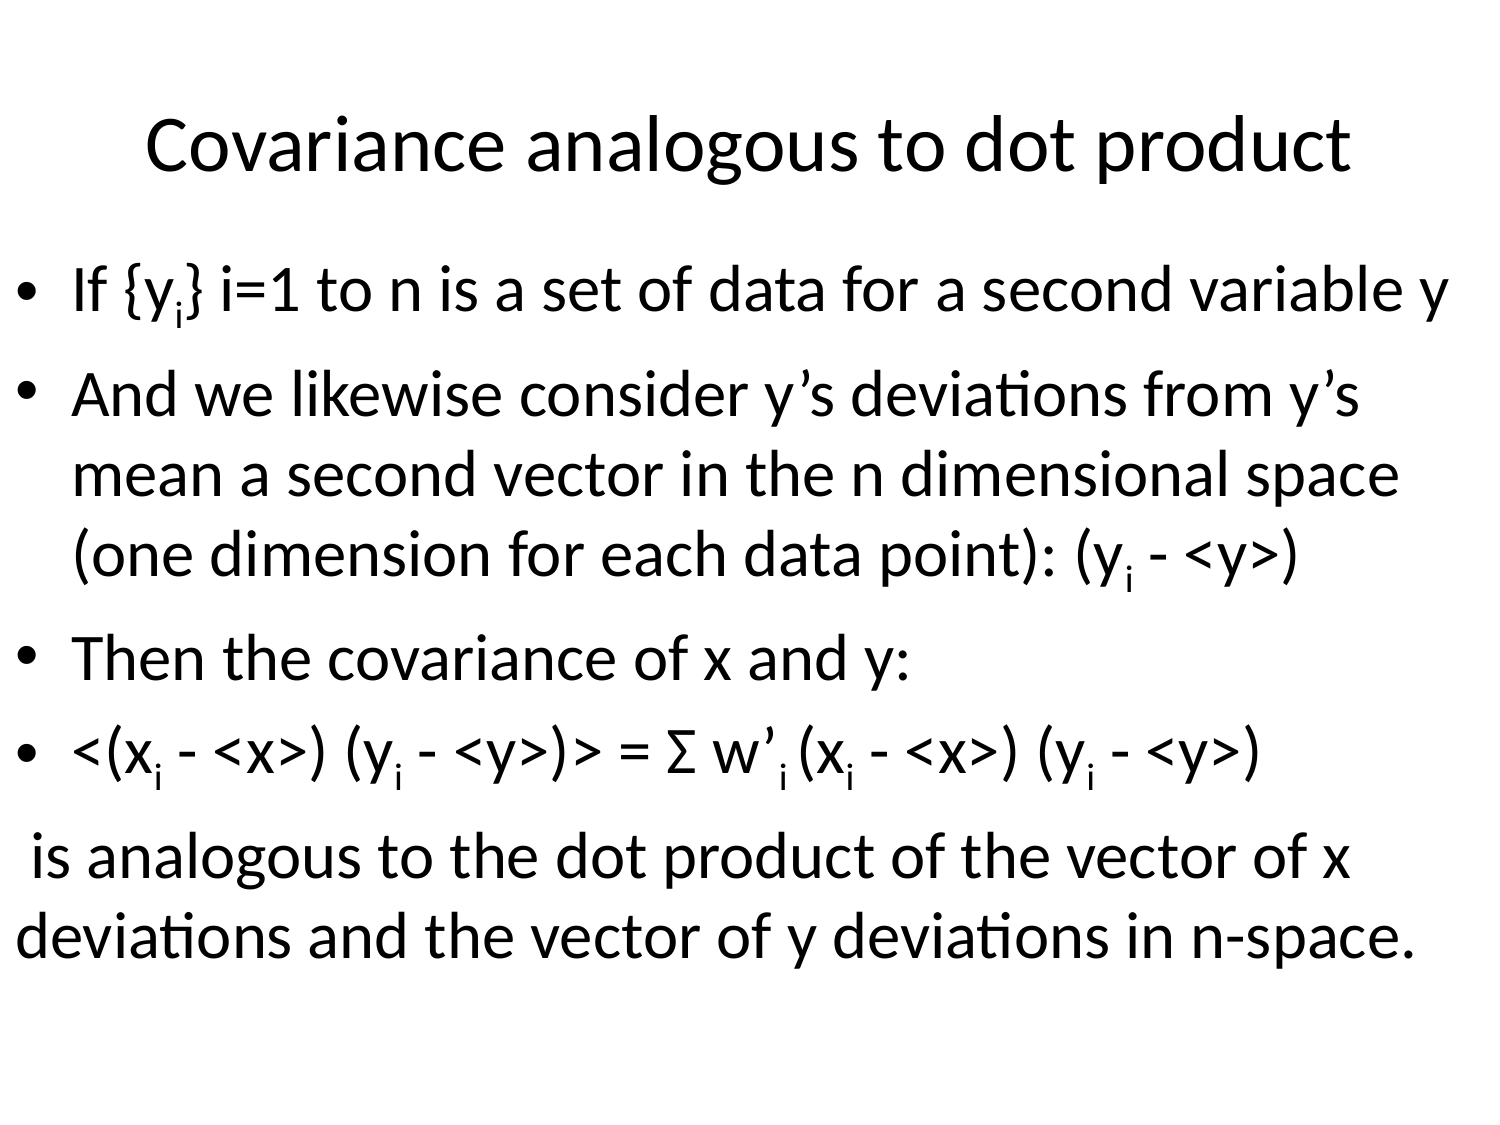

# Covariance analogous to dot product
If {yi} i=1 to n is a set of data for a second variable y
And we likewise consider y’s deviations from y’s mean a second vector in the n dimensional space (one dimension for each data point): (yi - <y>)
Then the covariance of x and y:
<(xi - <x>) (yi - <y>)> = Σ w’i (xi - <x>) (yi - <y>)
 is analogous to the dot product of the vector of x deviations and the vector of y deviations in n-space.